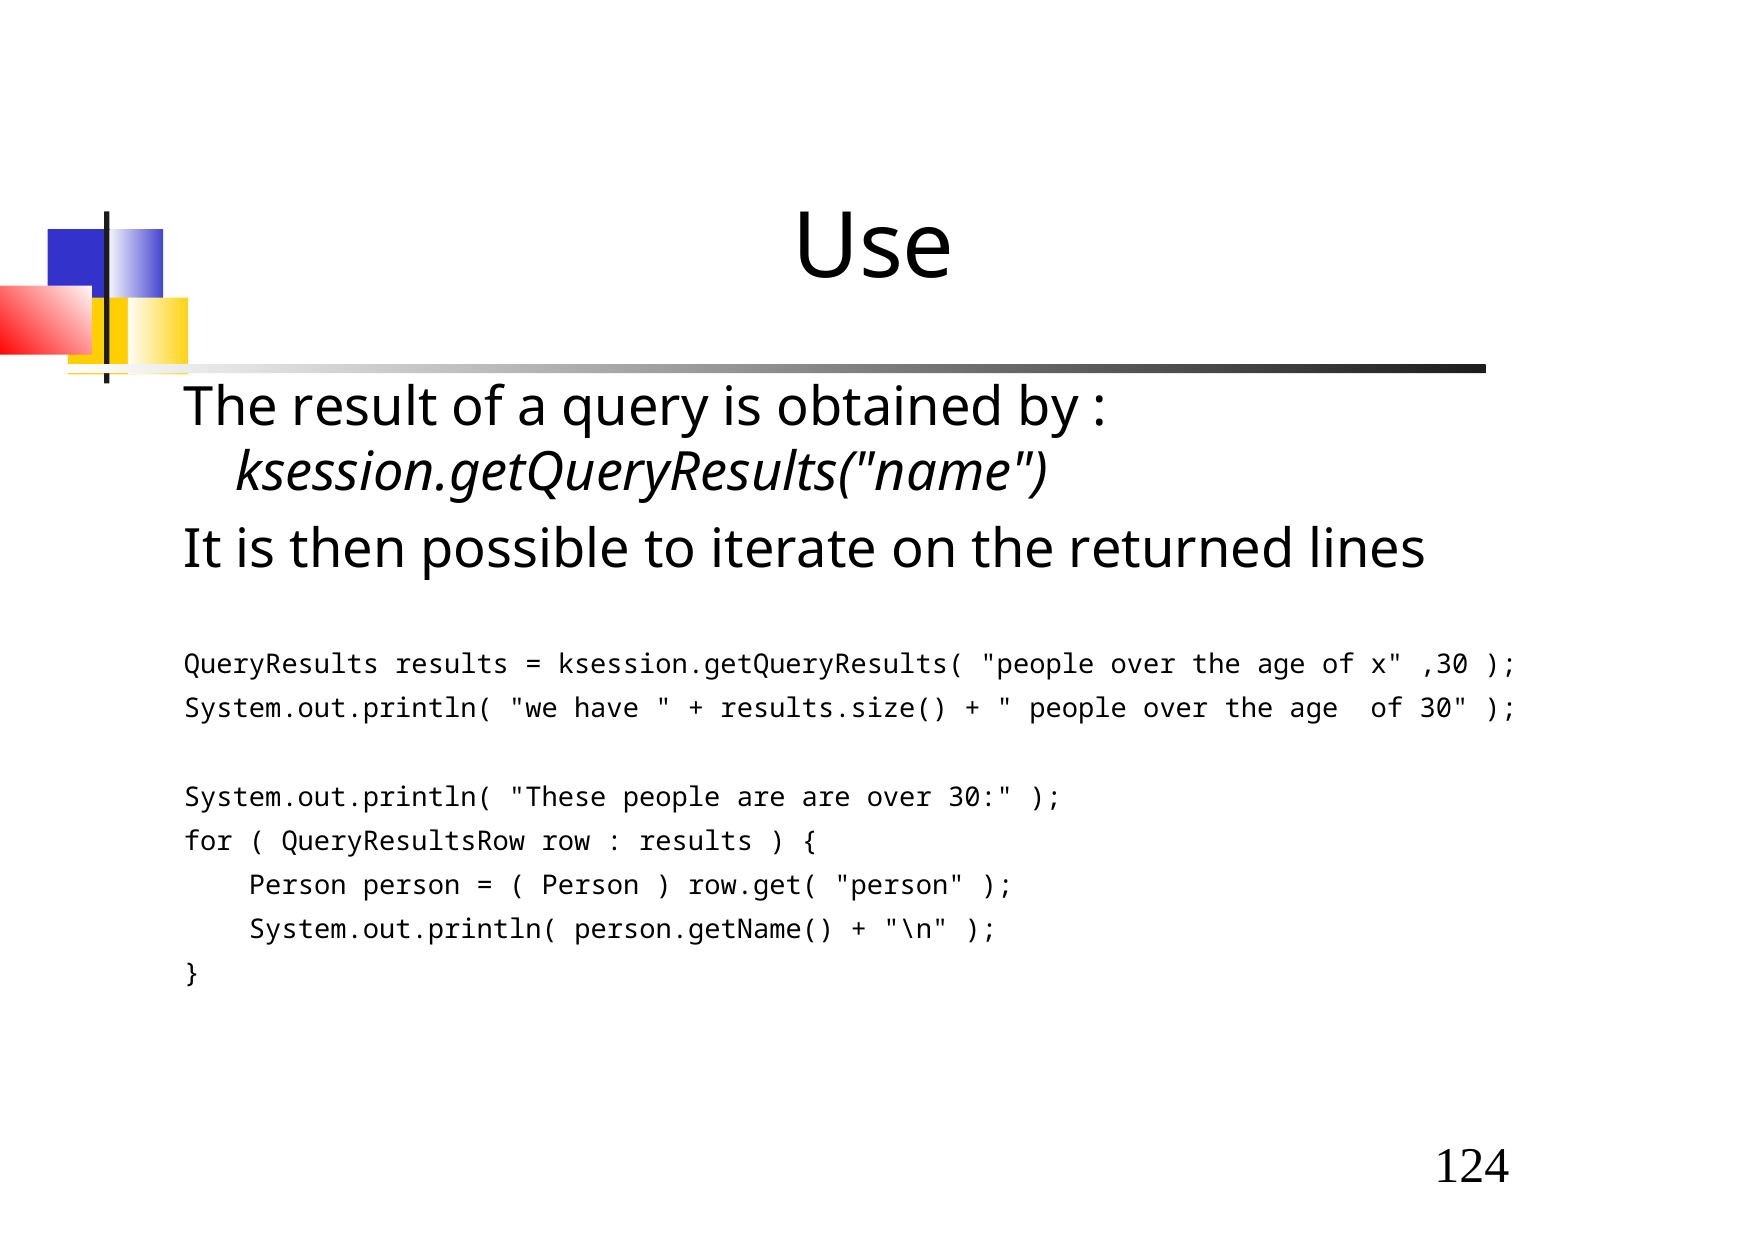

# Use
The result of a query is obtained by :
ksession.getQueryResults("name")
It is then possible to iterate on the returned lines
QueryResults results = ksession.getQueryResults( "people over the age of x" ,30 );
System.out.println( "we have " + results.size() + " people over the age of 30" );
System.out.println( "These people are are over 30:" );
for ( QueryResultsRow row : results ) {
 Person person = ( Person ) row.get( "person" );
 System.out.println( person.getName() + "\n" );
}